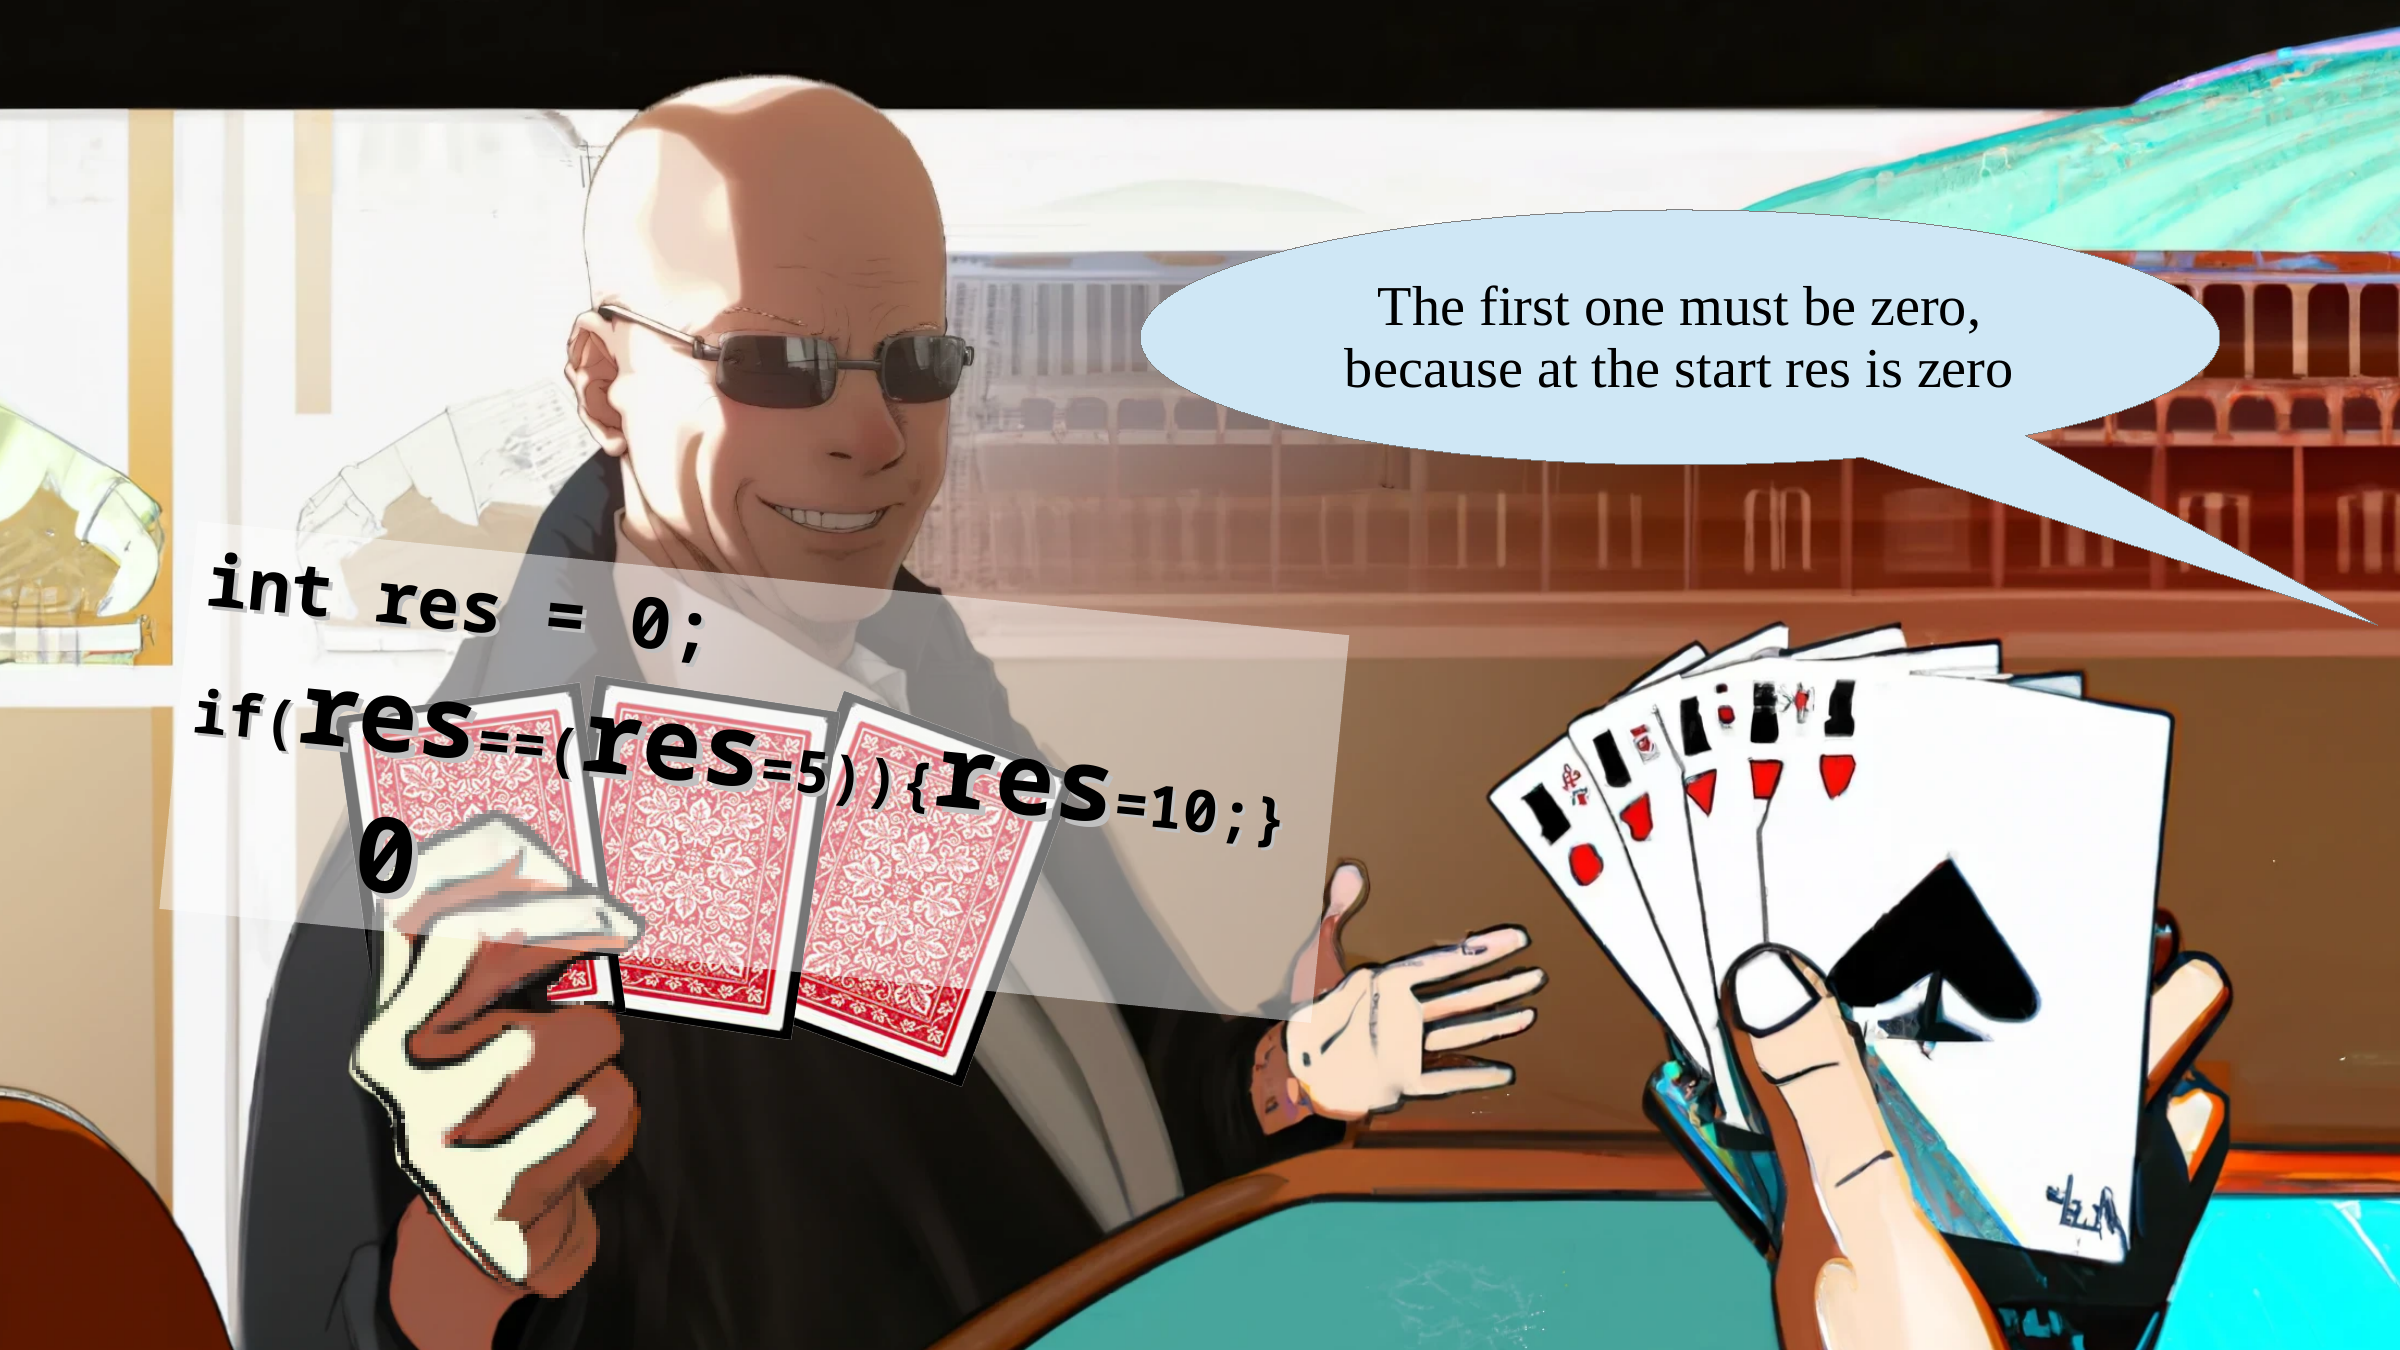

The first one must be zero,
because at the start res is zero
int res = 0;
if(res==(res=5)){res=10;}
 0